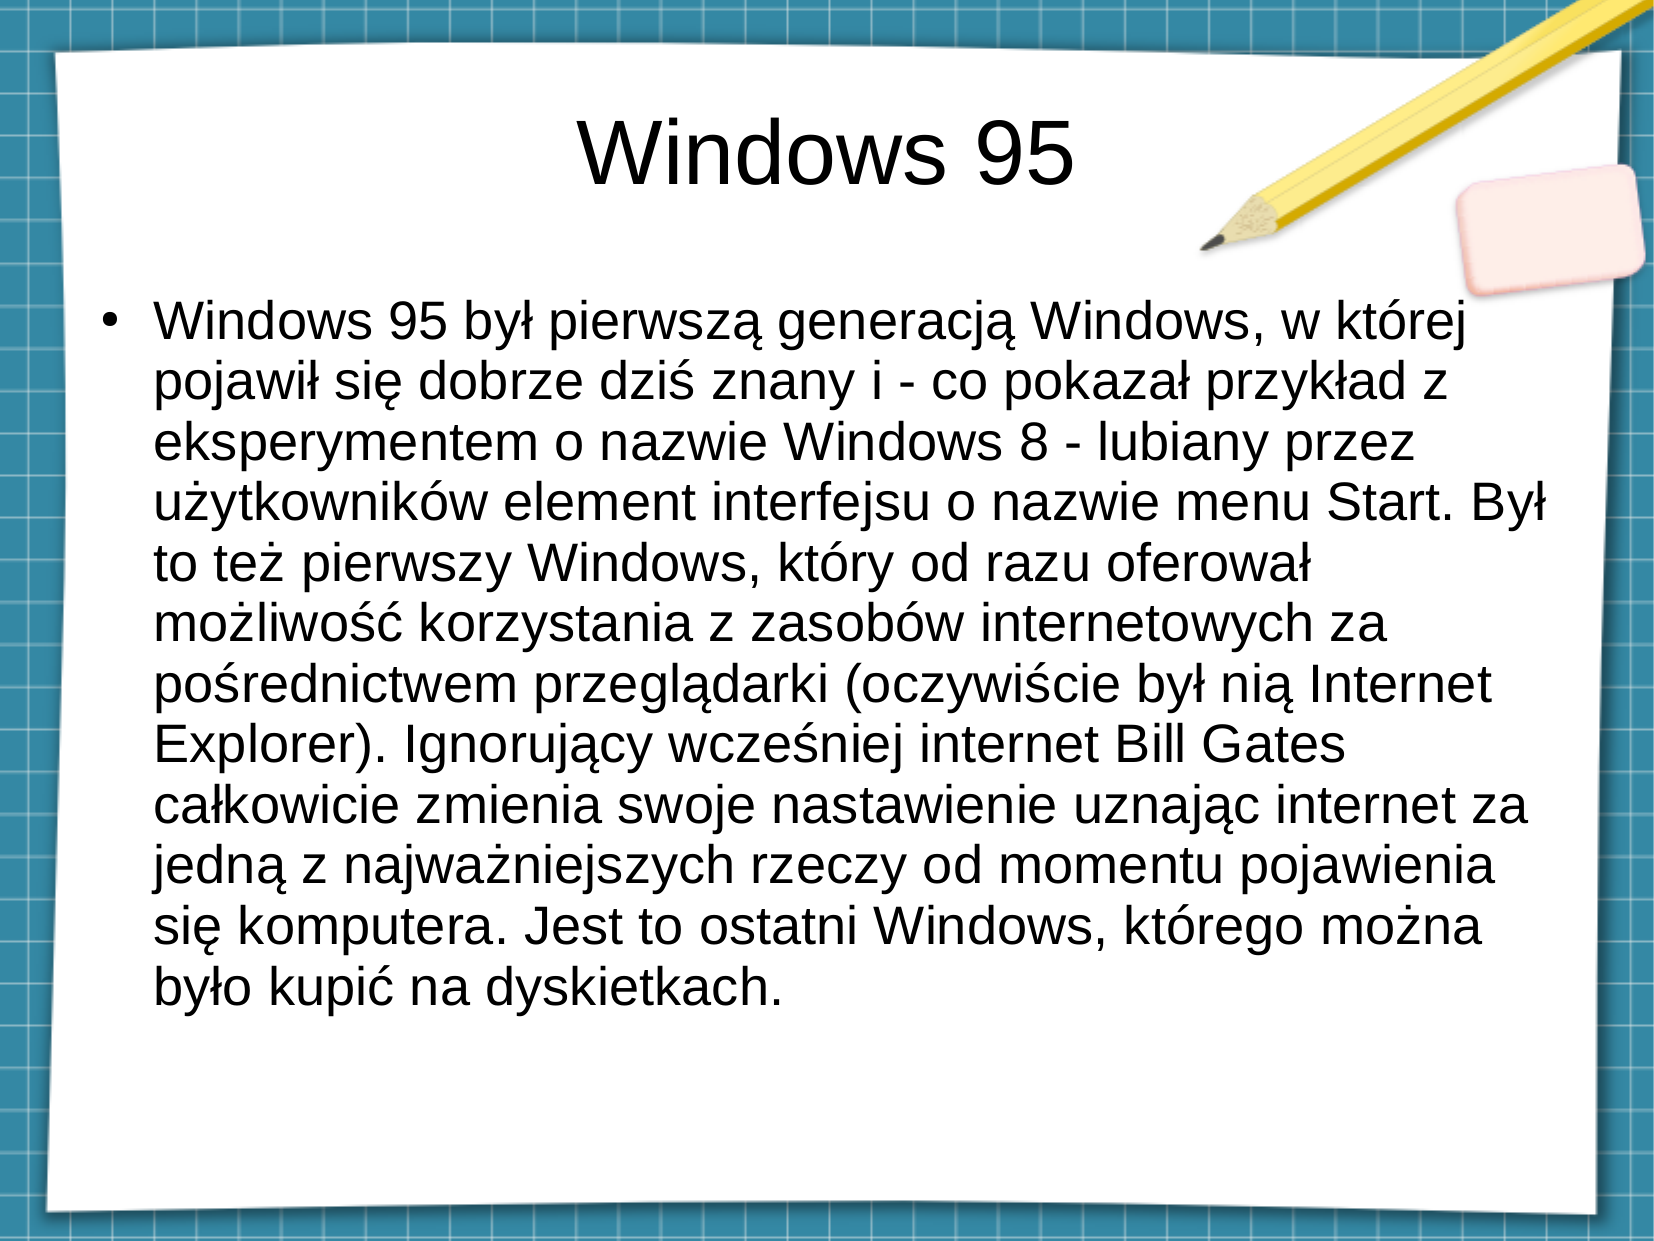

# Windows 95
Windows 95 był pierwszą generacją Windows, w której pojawił się dobrze dziś znany i - co pokazał przykład z eksperymentem o nazwie Windows 8 - lubiany przez użytkowników element interfejsu o nazwie menu Start. Był to też pierwszy Windows, który od razu oferował możliwość korzystania z zasobów internetowych za pośrednictwem przeglądarki (oczywiście był nią Internet Explorer). Ignorujący wcześniej internet Bill Gates całkowicie zmienia swoje nastawienie uznając internet za jedną z najważniejszych rzeczy od momentu pojawienia się komputera. Jest to ostatni Windows, którego można było kupić na dyskietkach.